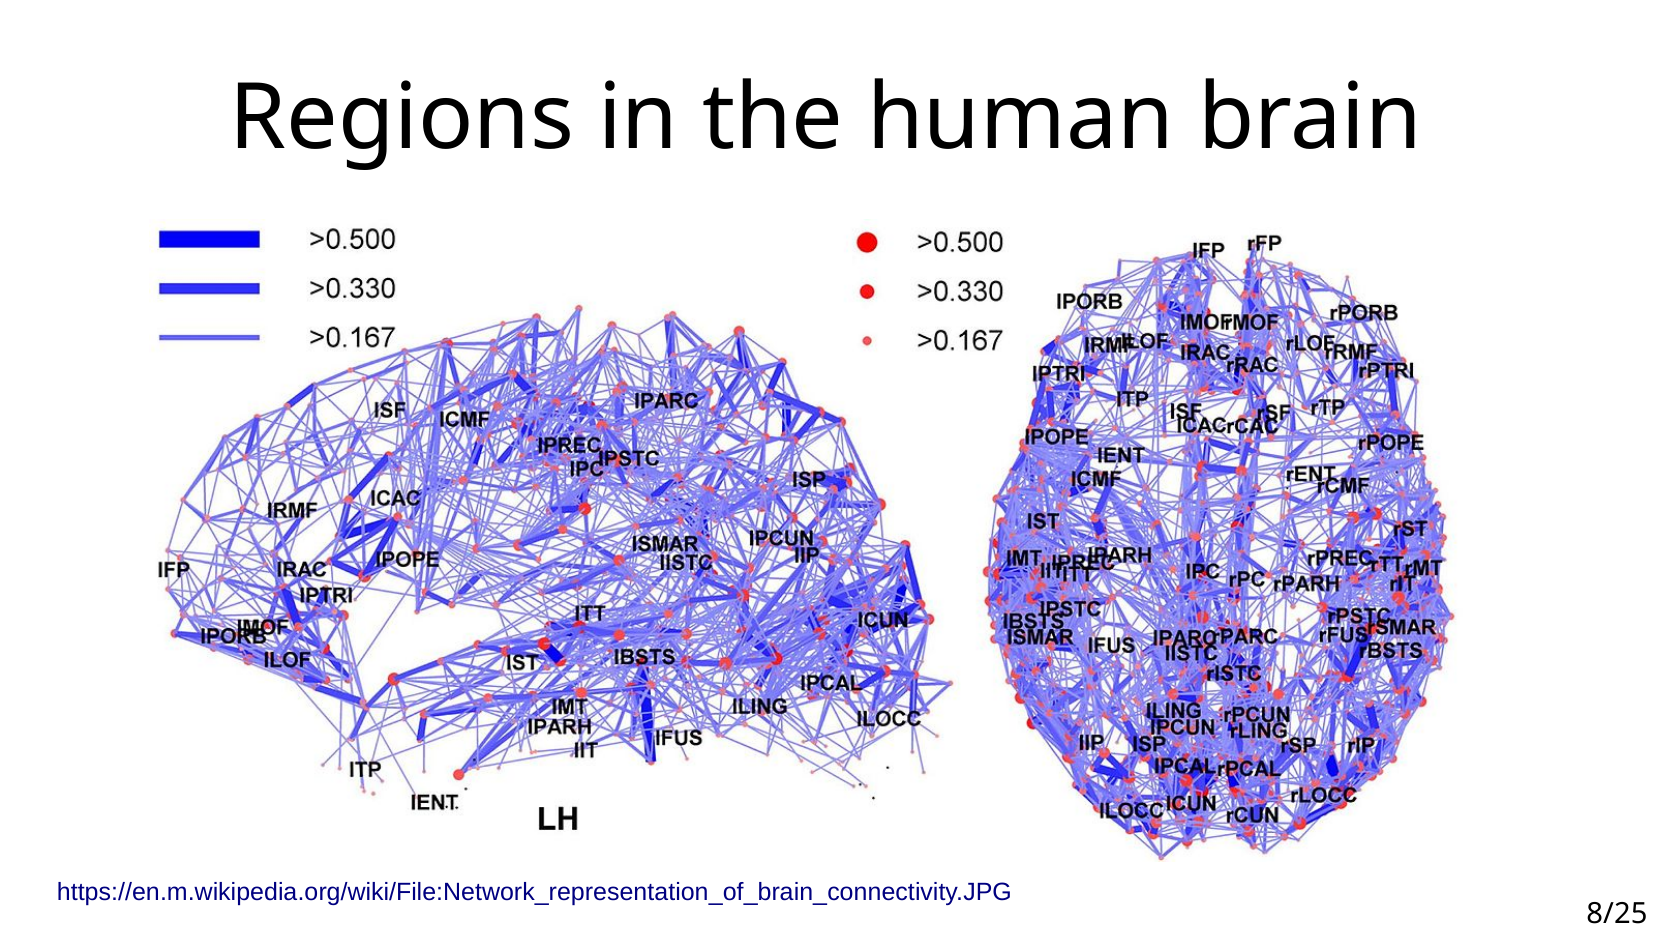

# Regions in the human brain
https://en.m.wikipedia.org/wiki/File:Network_representation_of_brain_connectivity.JPG
8